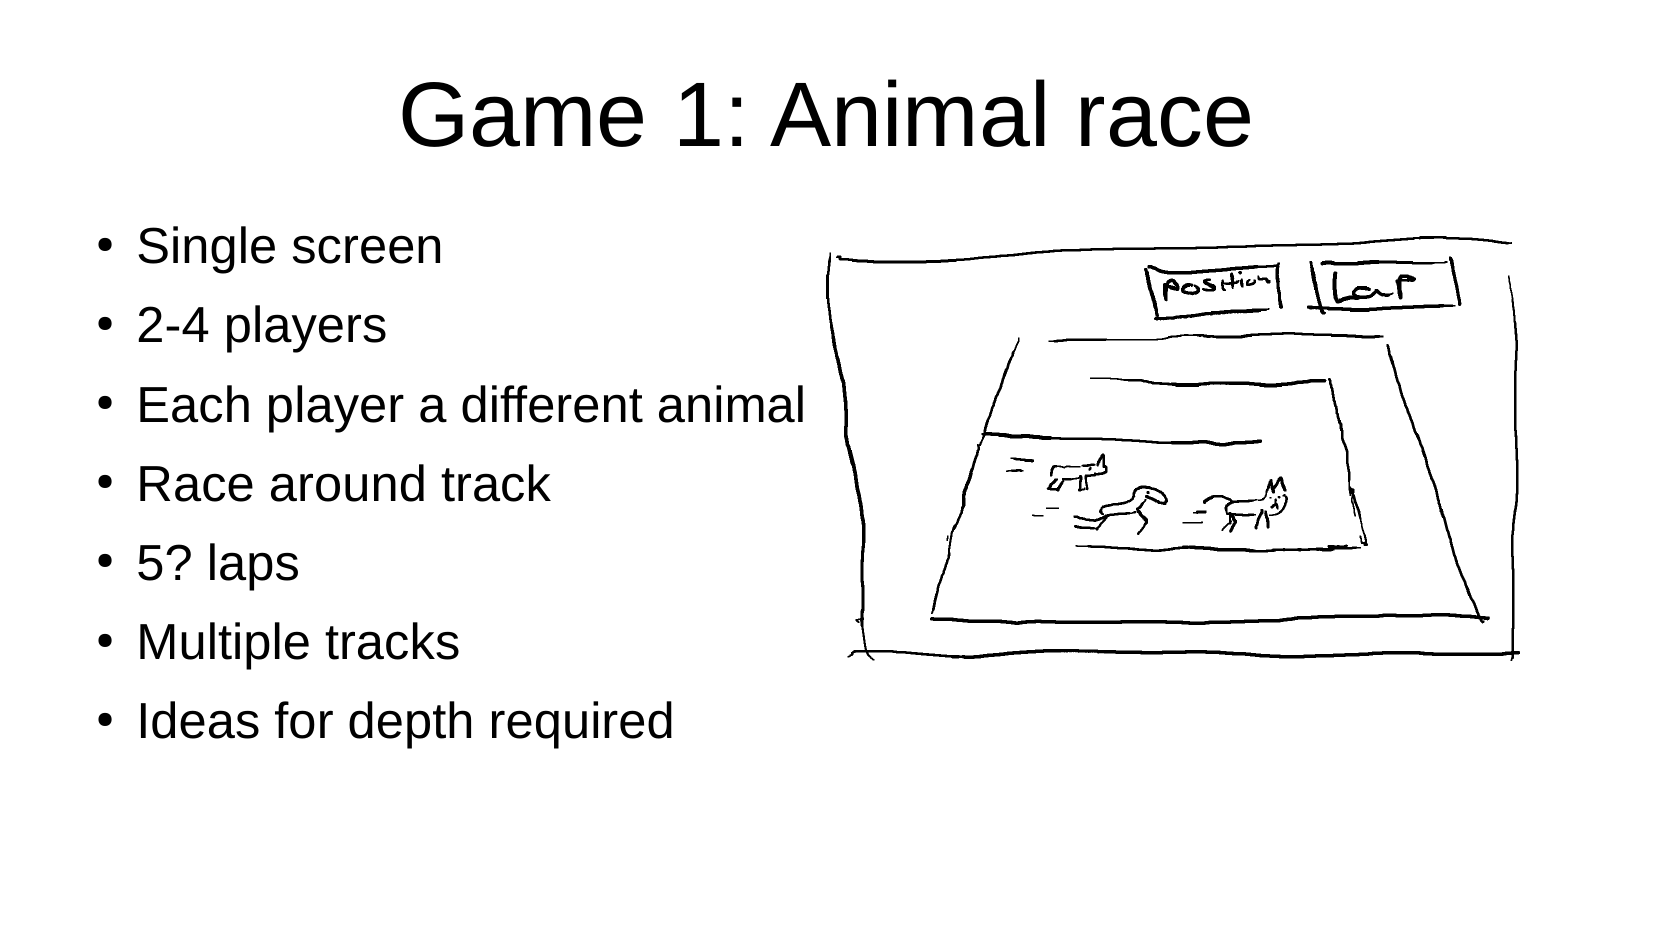

# Game 1: Animal race
Single screen
2-4 players
Each player a different animal
Race around track
5? laps
Multiple tracks
Ideas for depth required